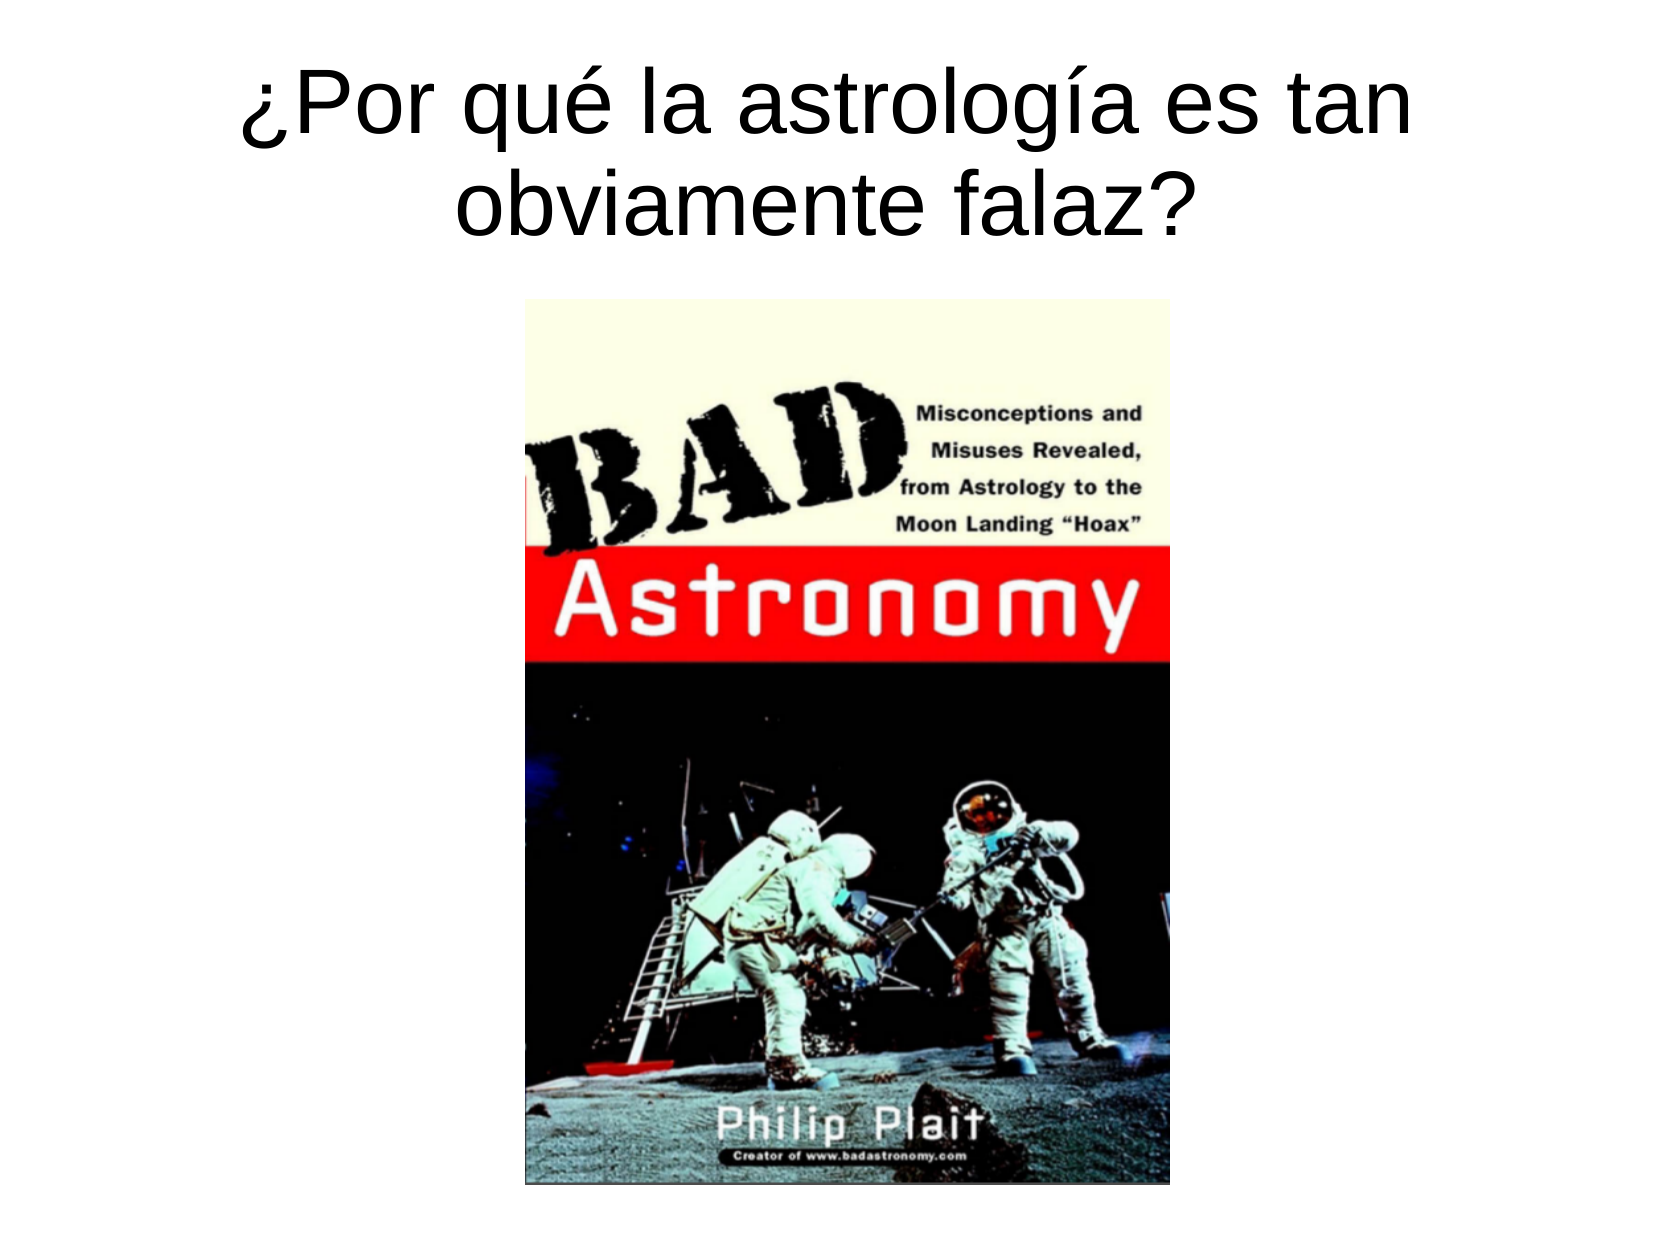

# ¿Por qué la astrología es tan obviamente falaz?